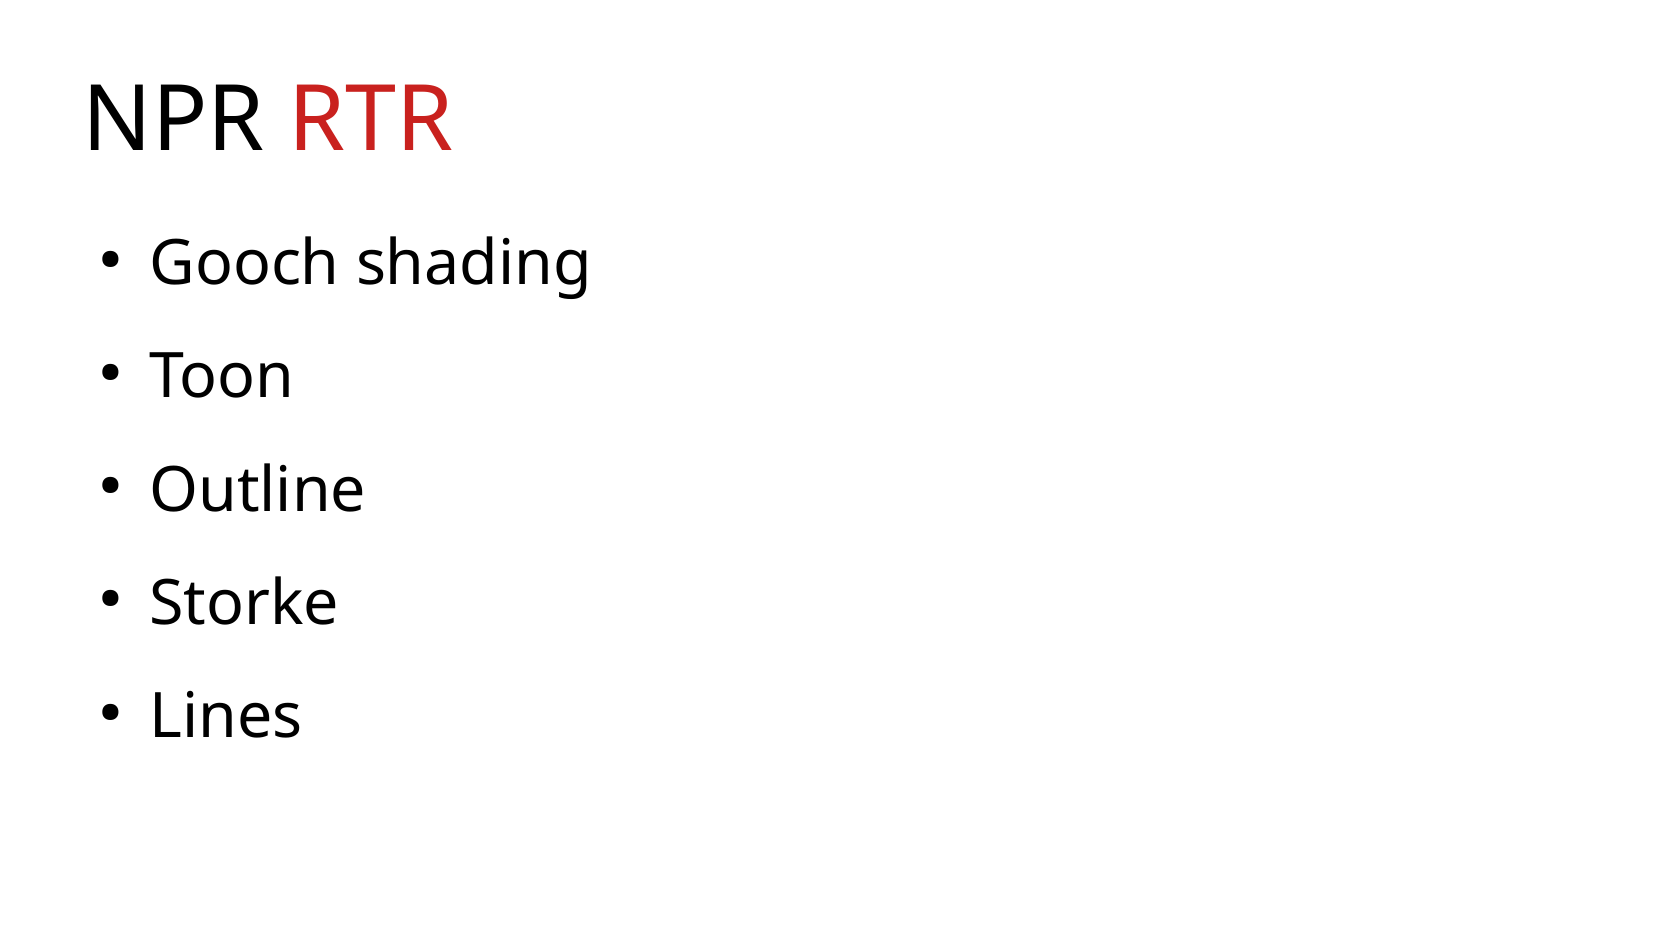

# NPR RTR
Gooch shading
Toon
Outline
Storke
Lines